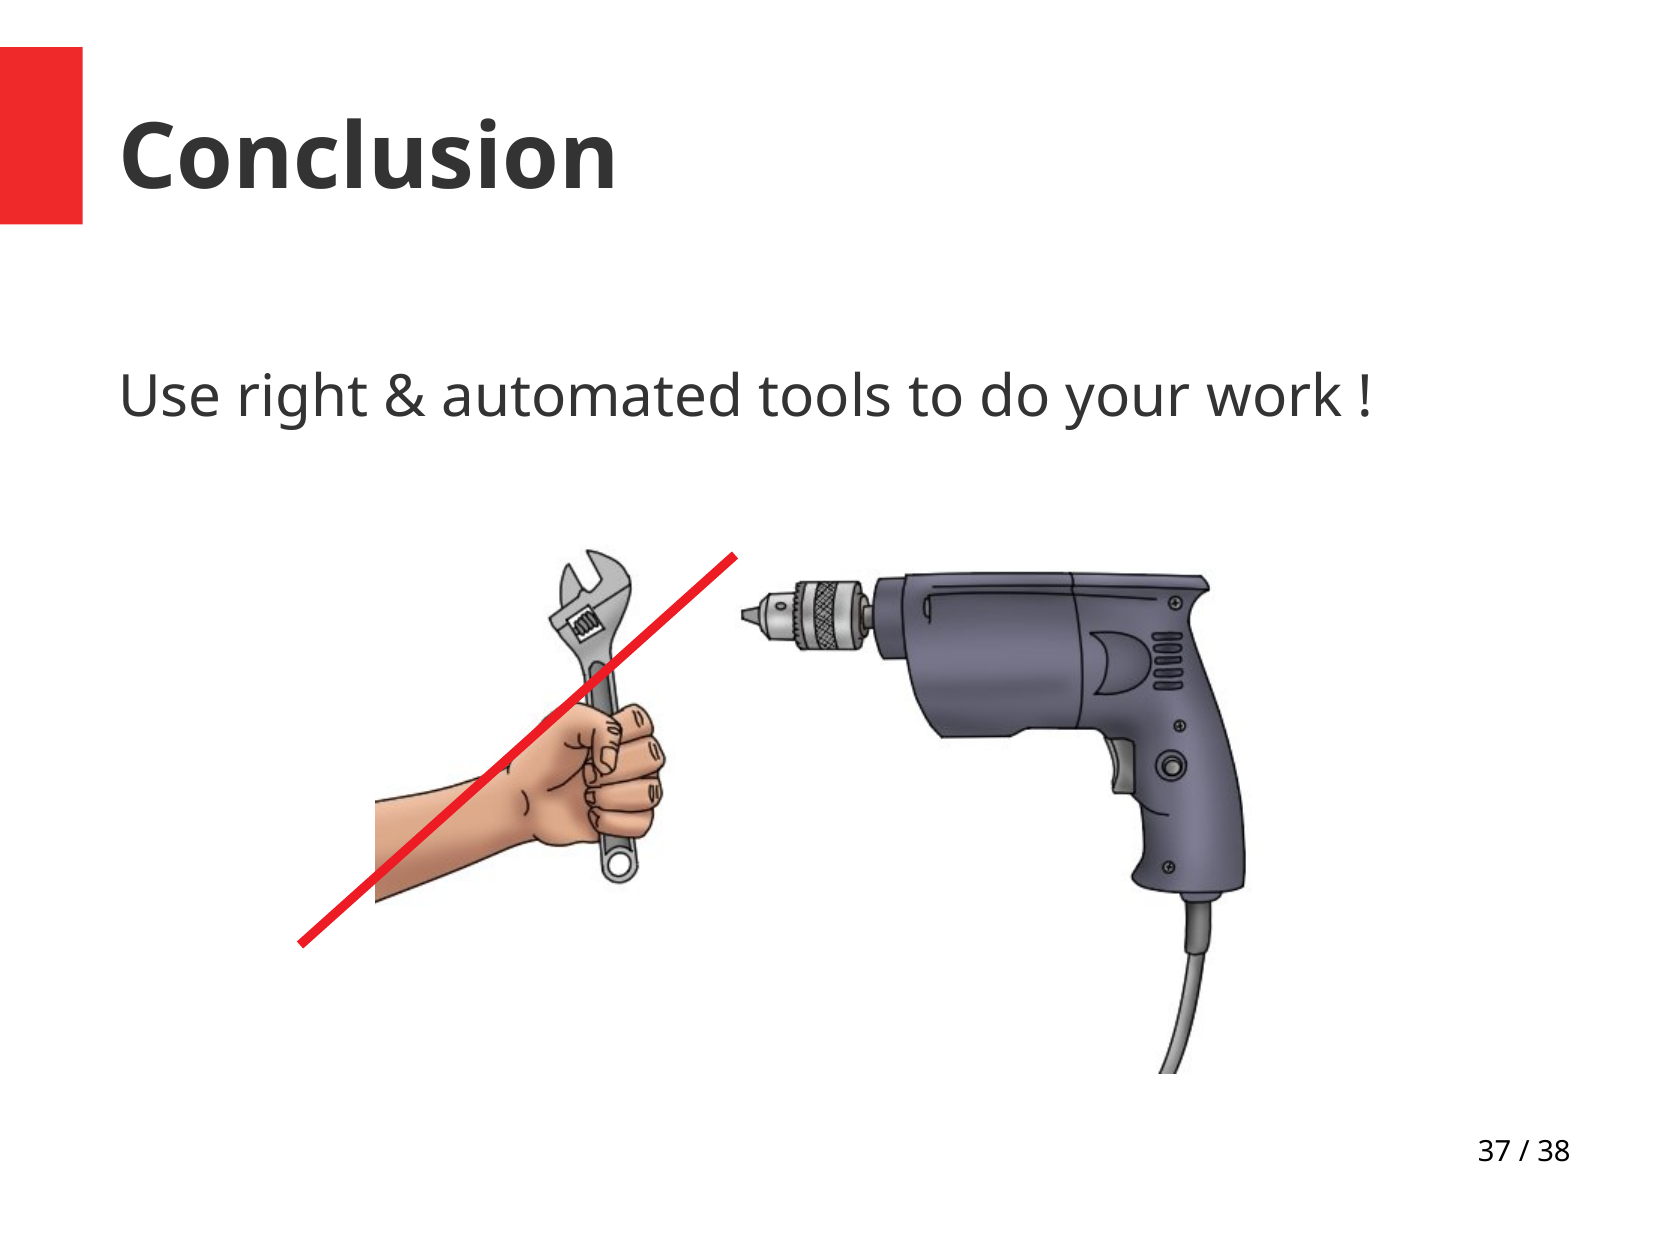

# Conclusion
Use right & automated tools to do your work !
37